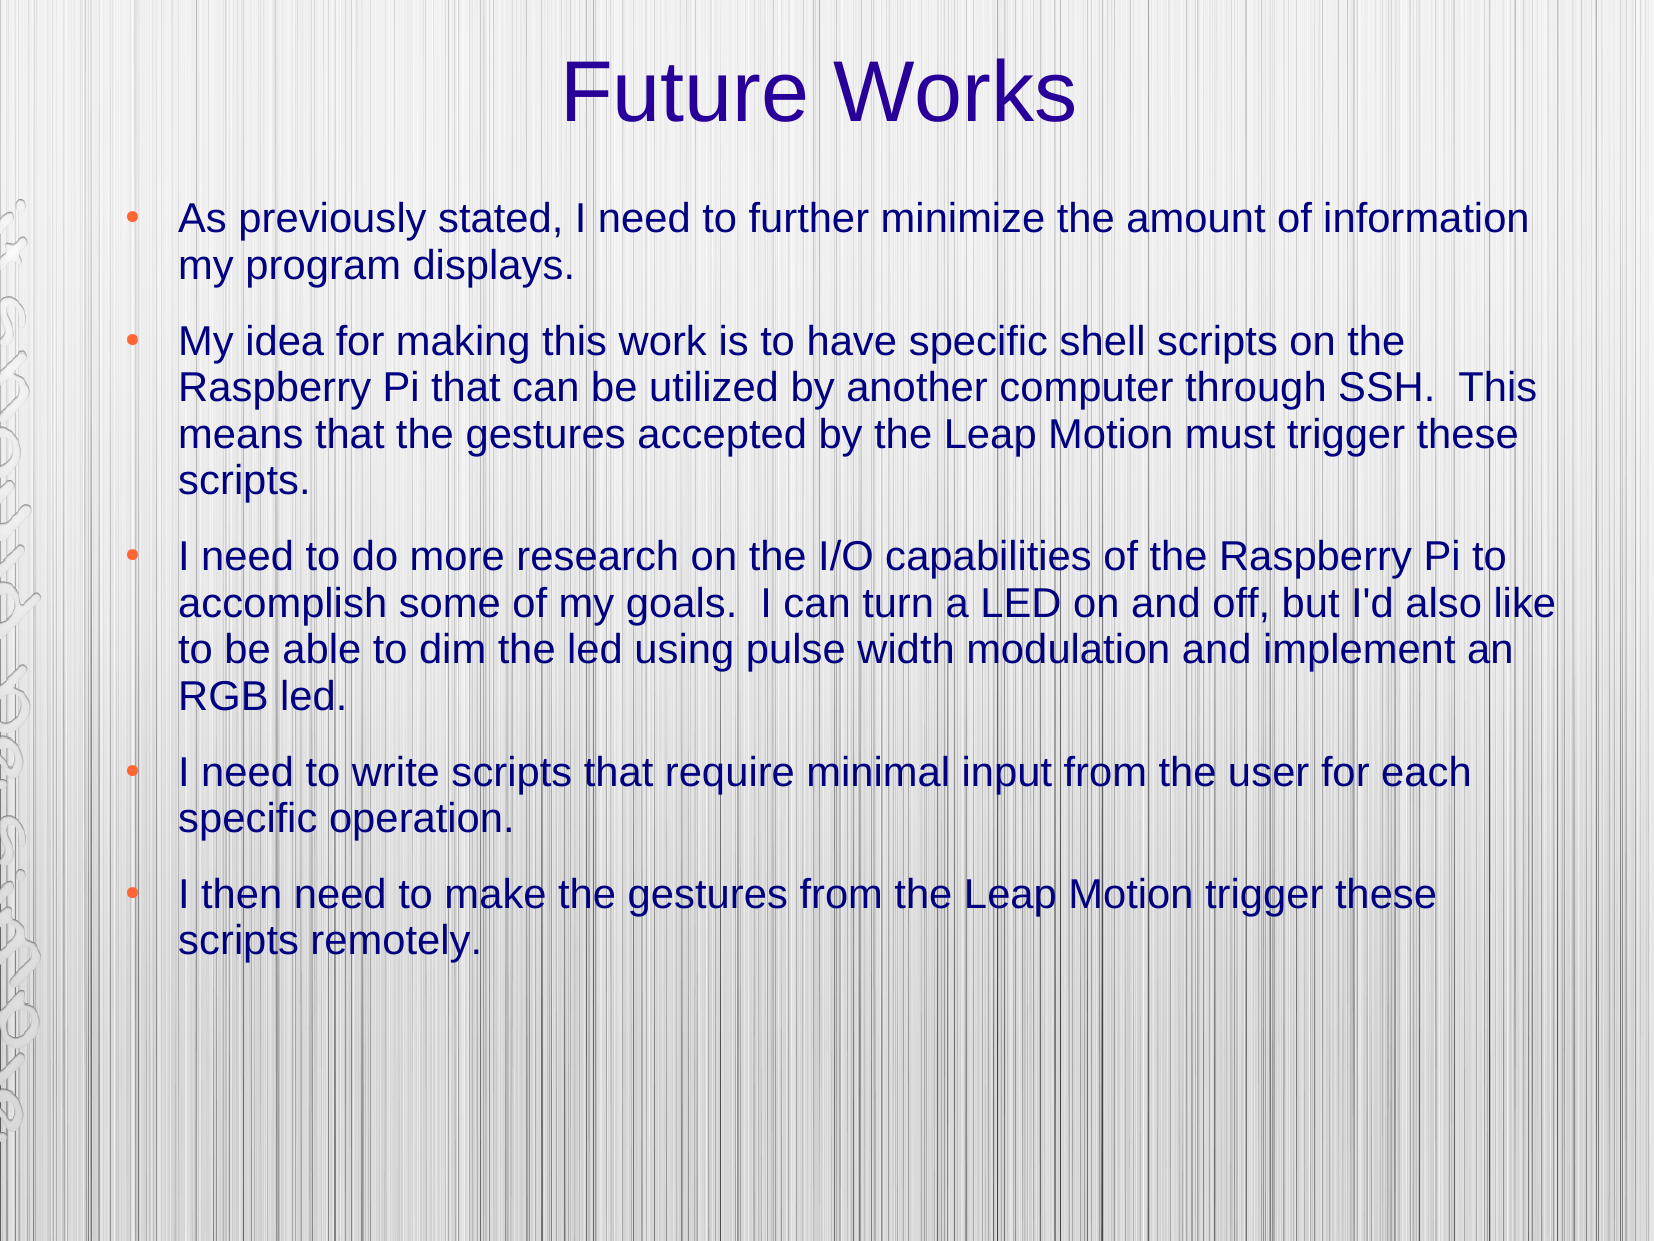

# Future Works
As previously stated, I need to further minimize the amount of information my program displays.
My idea for making this work is to have specific shell scripts on the Raspberry Pi that can be utilized by another computer through SSH. This means that the gestures accepted by the Leap Motion must trigger these scripts.
I need to do more research on the I/O capabilities of the Raspberry Pi to accomplish some of my goals. I can turn a LED on and off, but I'd also like to be able to dim the led using pulse width modulation and implement an RGB led.
I need to write scripts that require minimal input from the user for each specific operation.
I then need to make the gestures from the Leap Motion trigger these scripts remotely.